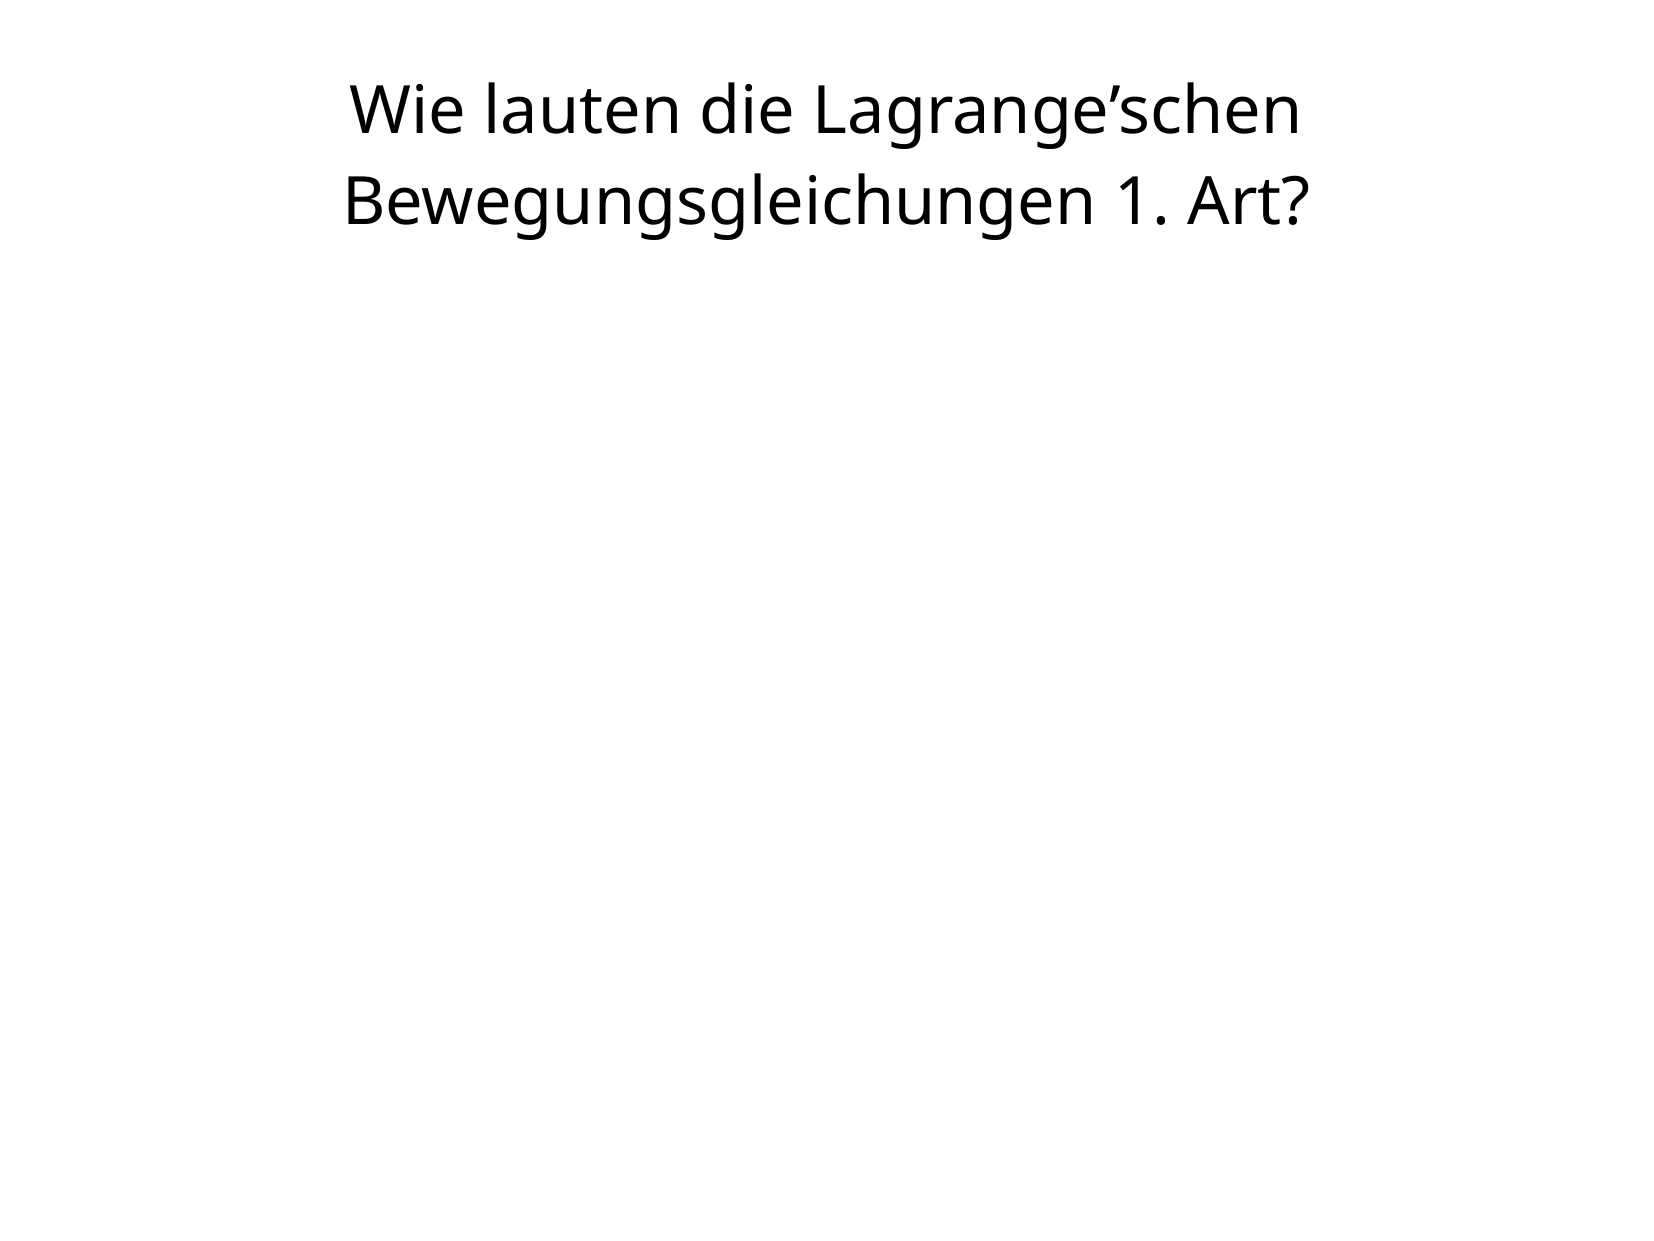

# Wie lauten die Lagrange’schen Bewegungsgleichungen 1. Art?